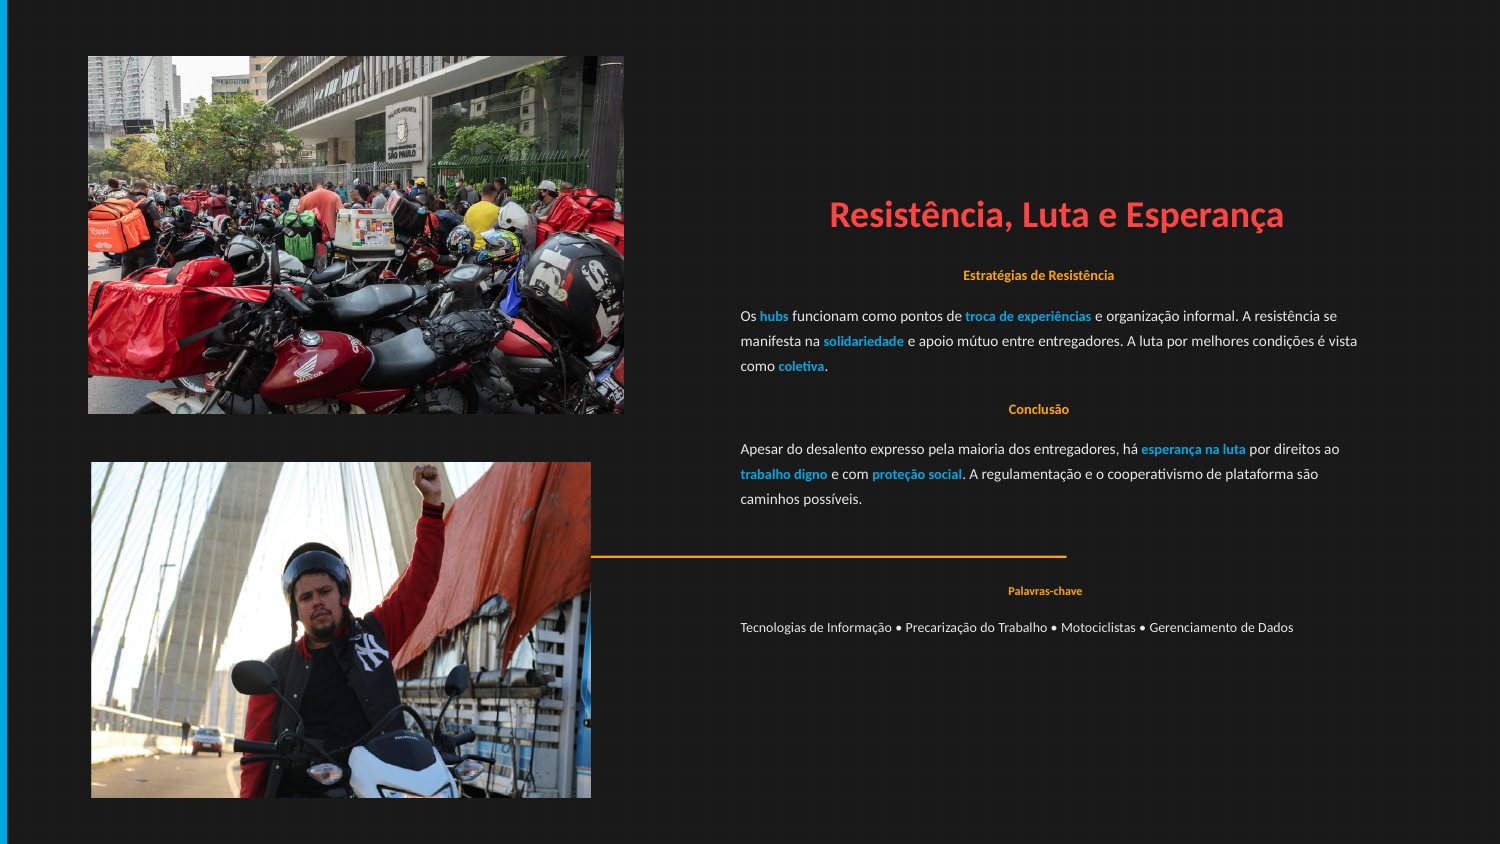

Resistência, Luta e Esperança
Estratégias de Resistência
Os hubs funcionam como pontos de troca de experiências e organização informal. A resistência se manifesta na solidariedade e apoio mútuo entre entregadores. A luta por melhores condições é vista como coletiva.
Conclusão
Apesar do desalento expresso pela maioria dos entregadores, há esperança na luta por direitos ao trabalho digno e com proteção social. A regulamentação e o cooperativismo de plataforma são caminhos possíveis.
Palavras-chave
Tecnologias de Informação • Precarização do Trabalho • Motociclistas • Gerenciamento de Dados